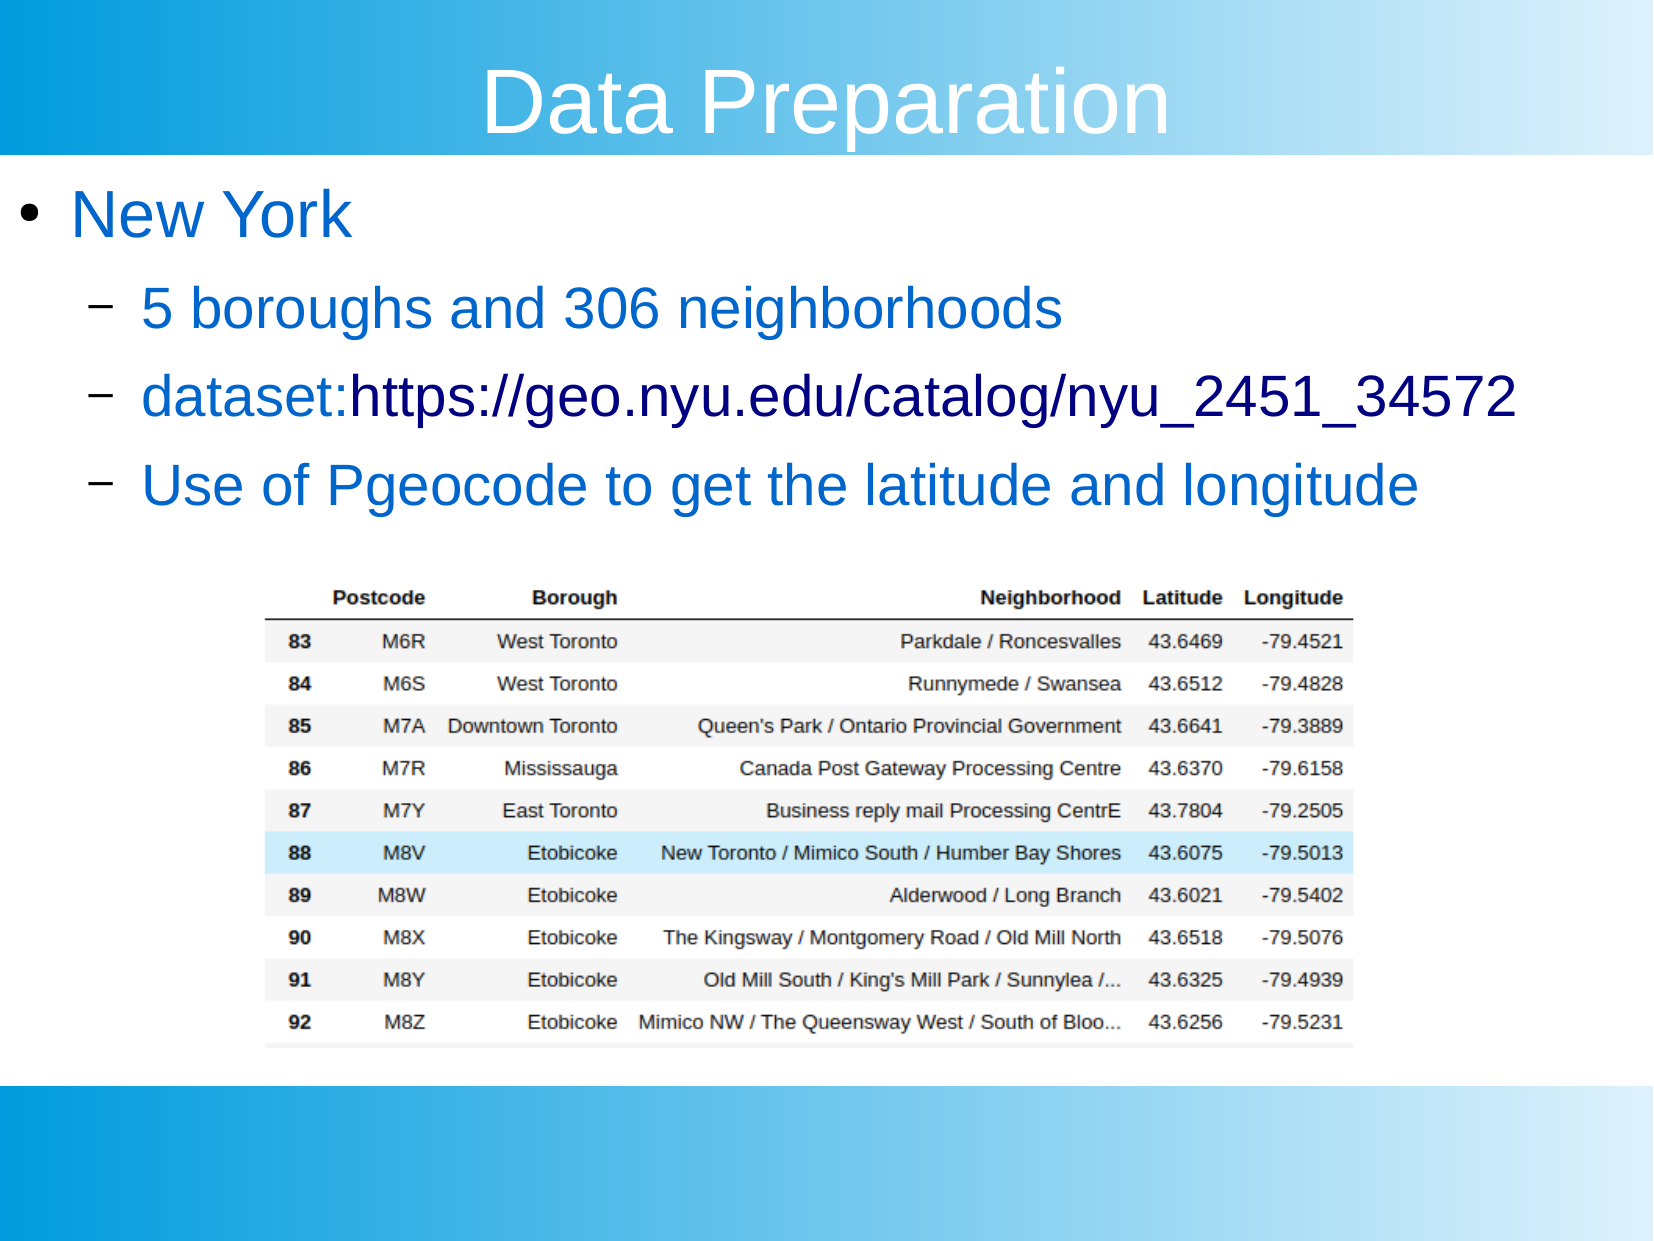

# Data Preparation
New York
5 boroughs and 306 neighborhoods
dataset:https://geo.nyu.edu/catalog/nyu_2451_34572
Use of Pgeocode to get the latitude and longitude